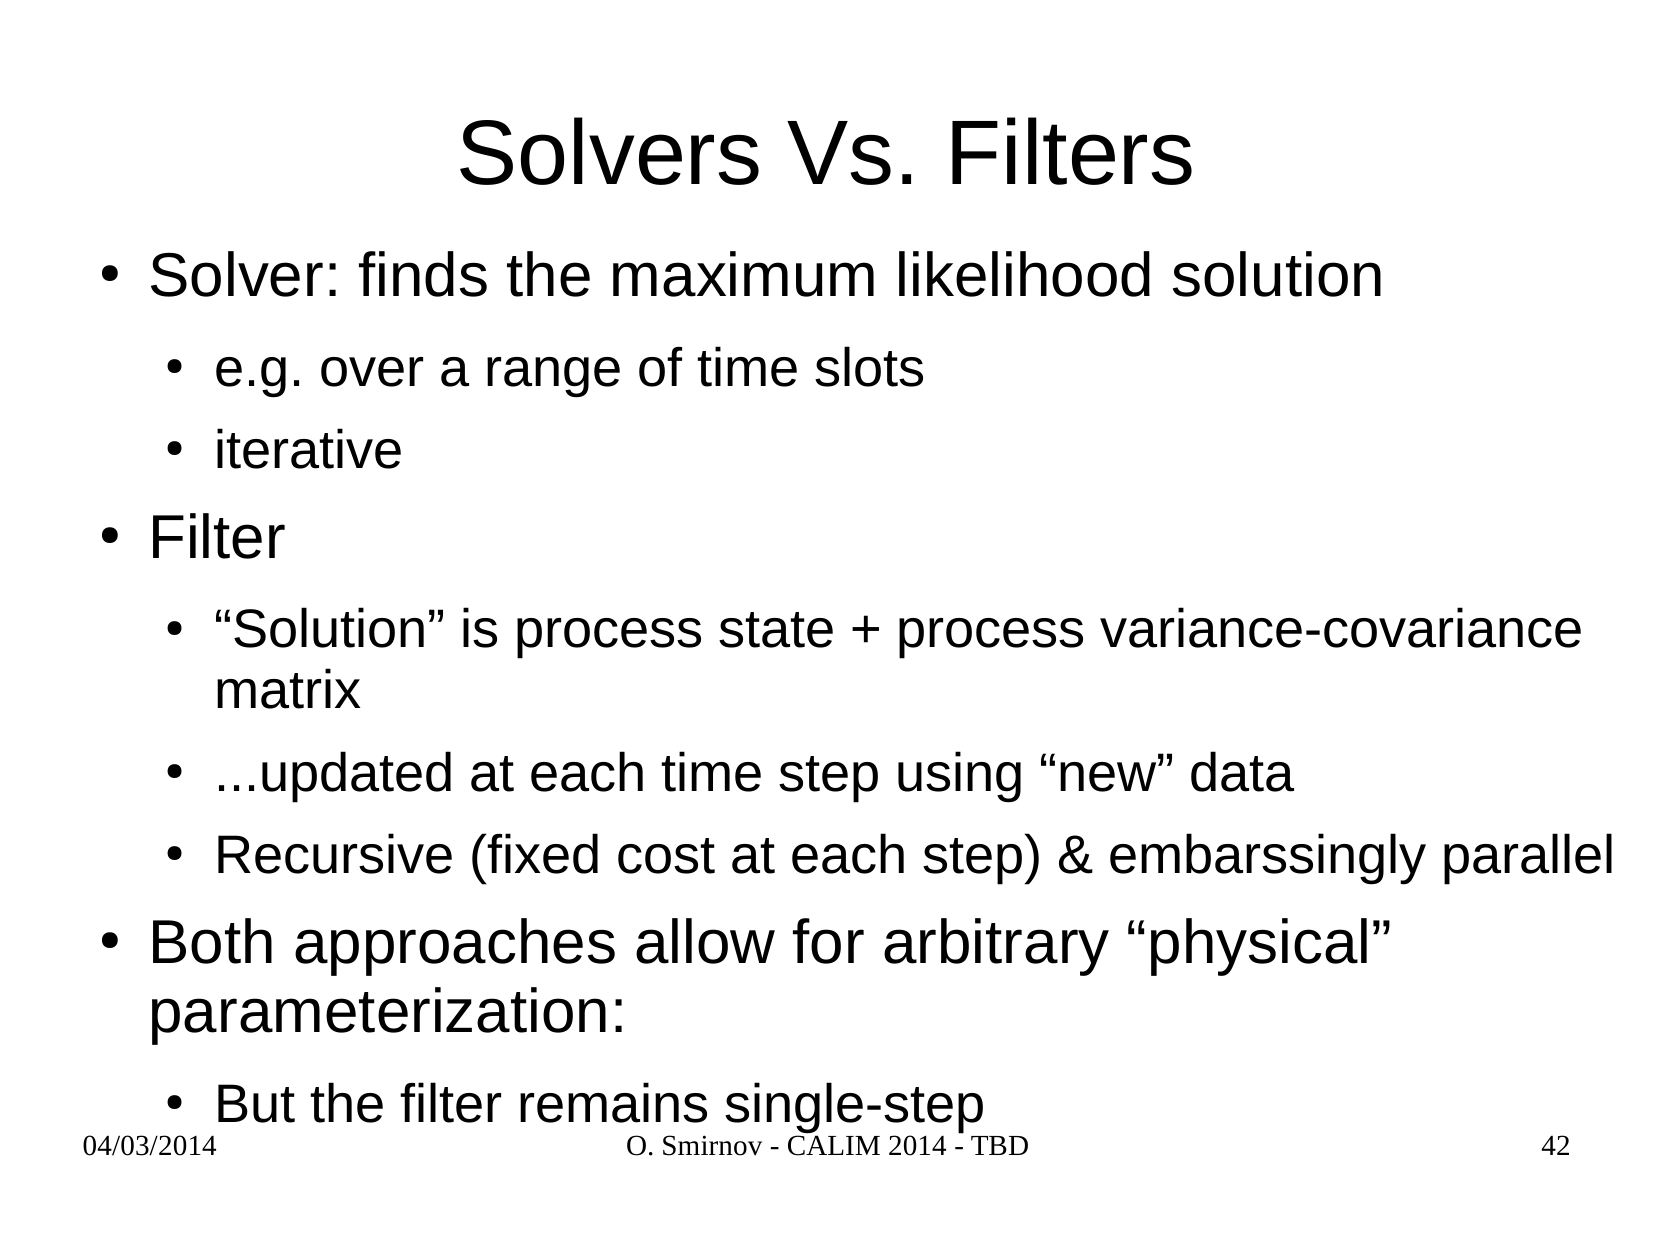

# Solvers Vs. Filters
Solver: finds the maximum likelihood solution
e.g. over a range of time slots
iterative
Filter
“Solution” is process state + process variance-covariance matrix
...updated at each time step using “new” data
Recursive (fixed cost at each step) & embarssingly parallel
Both approaches allow for arbitrary “physical” parameterization:
But the filter remains single-step
04/03/2014
O. Smirnov - CALIM 2014 - TBD
42